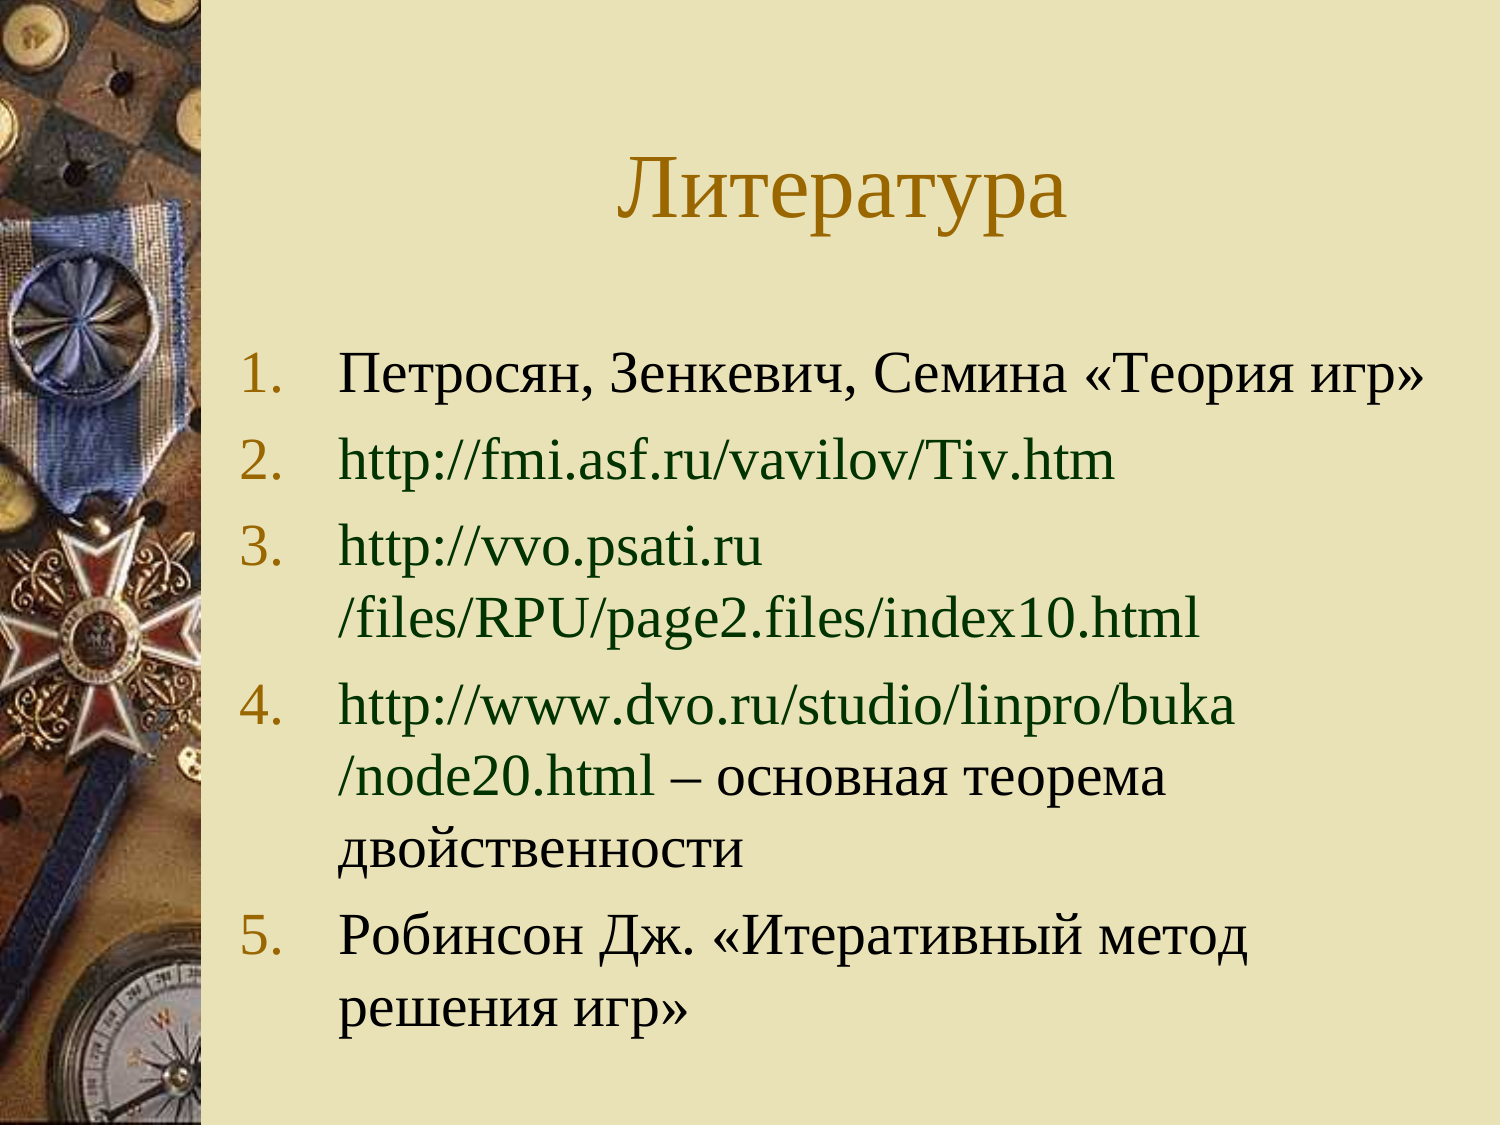

# Литература
Петросян, Зенкевич, Семина «Теория игр»
http://fmi.asf.ru/vavilov/Tiv.htm
http://vvo.psati.ru/files/RPU/page2.files/index10.html
http://www.dvo.ru/studio/linpro/buka/node20.html – основная теорема двойственности
Робинсон Дж. «Итеративный метод решения игр»